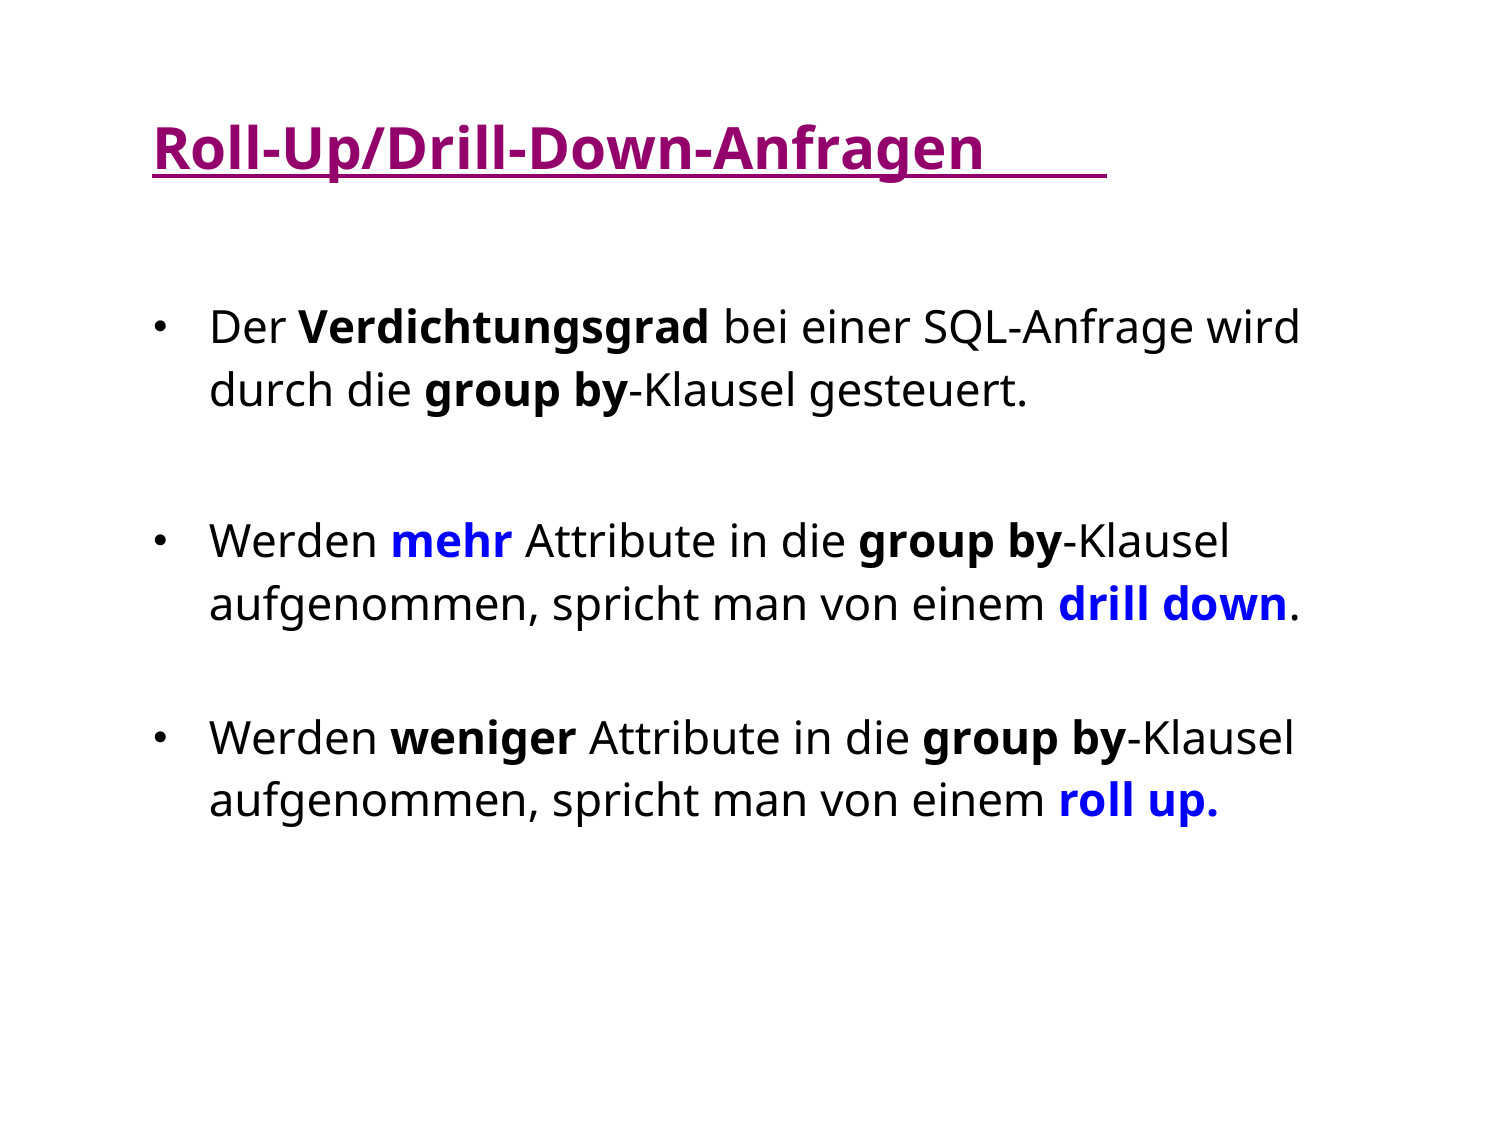

# Roll-Up/Drill-Down-Anfragen
Der Verdichtungsgrad bei einer SQL-Anfrage wird durch die group by-Klausel gesteuert.
Werden mehr Attribute in die group by-Klausel aufgenommen, spricht man von einem drill down.
Werden weniger Attribute in die group by-Klausel aufgenommen, spricht man von einem roll up.